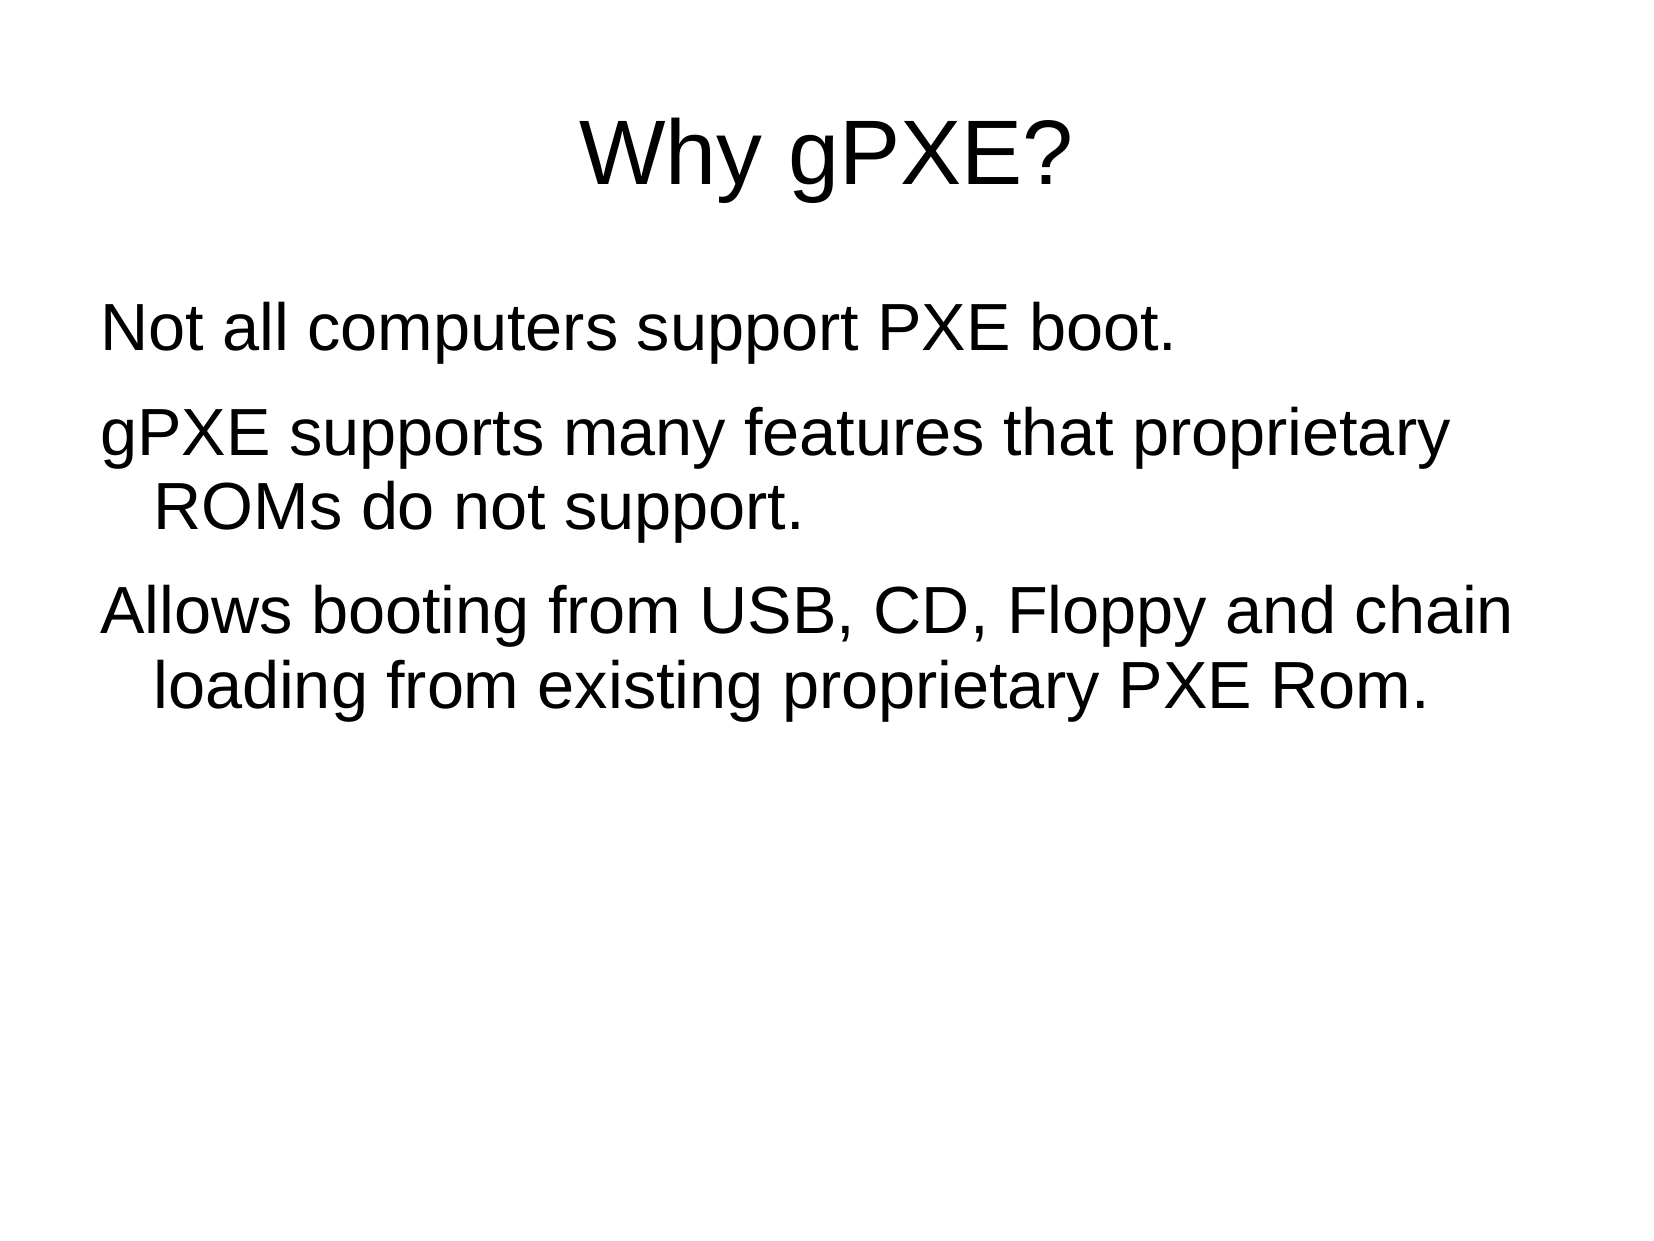

# Why gPXE?
Not all computers support PXE boot.
gPXE supports many features that proprietary ROMs do not support.
Allows booting from USB, CD, Floppy and chain loading from existing proprietary PXE Rom.